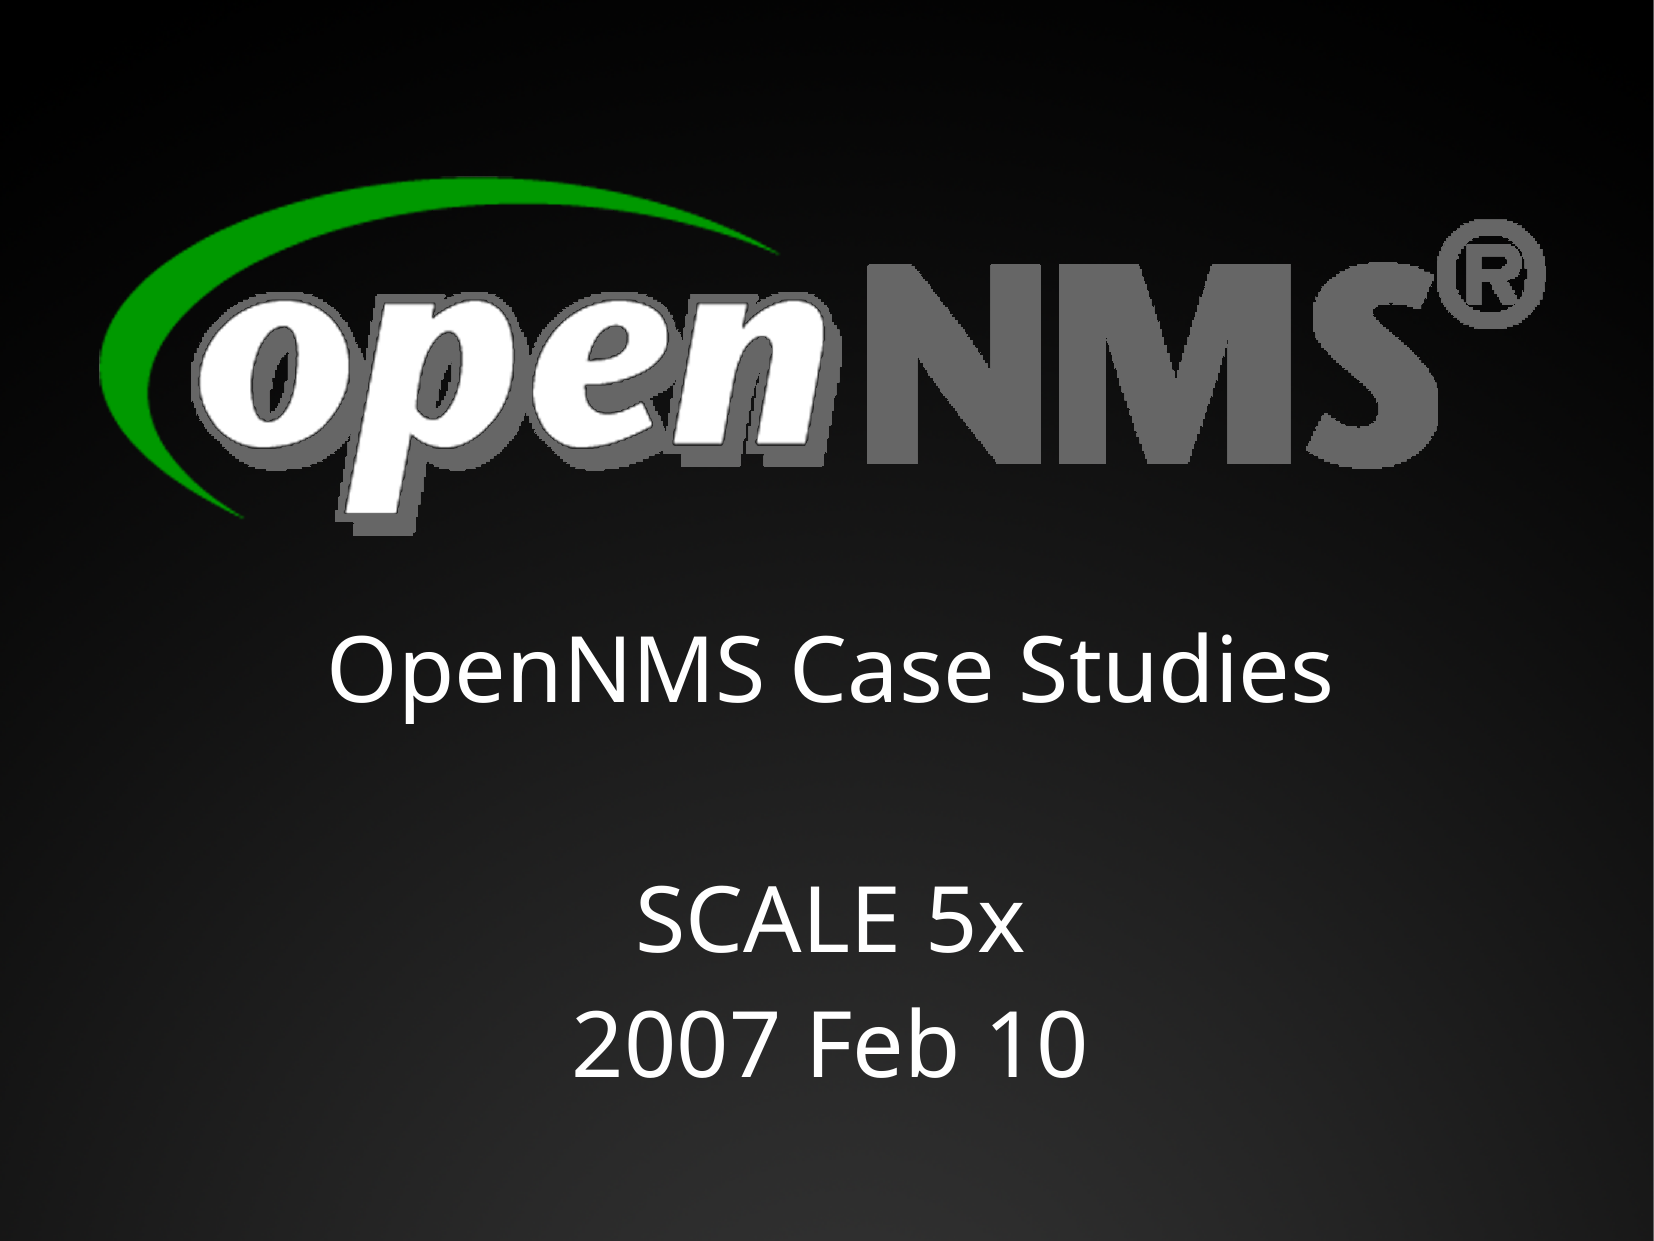

# OpenNMS Case Studies SCALE 5x 2007 Feb 10